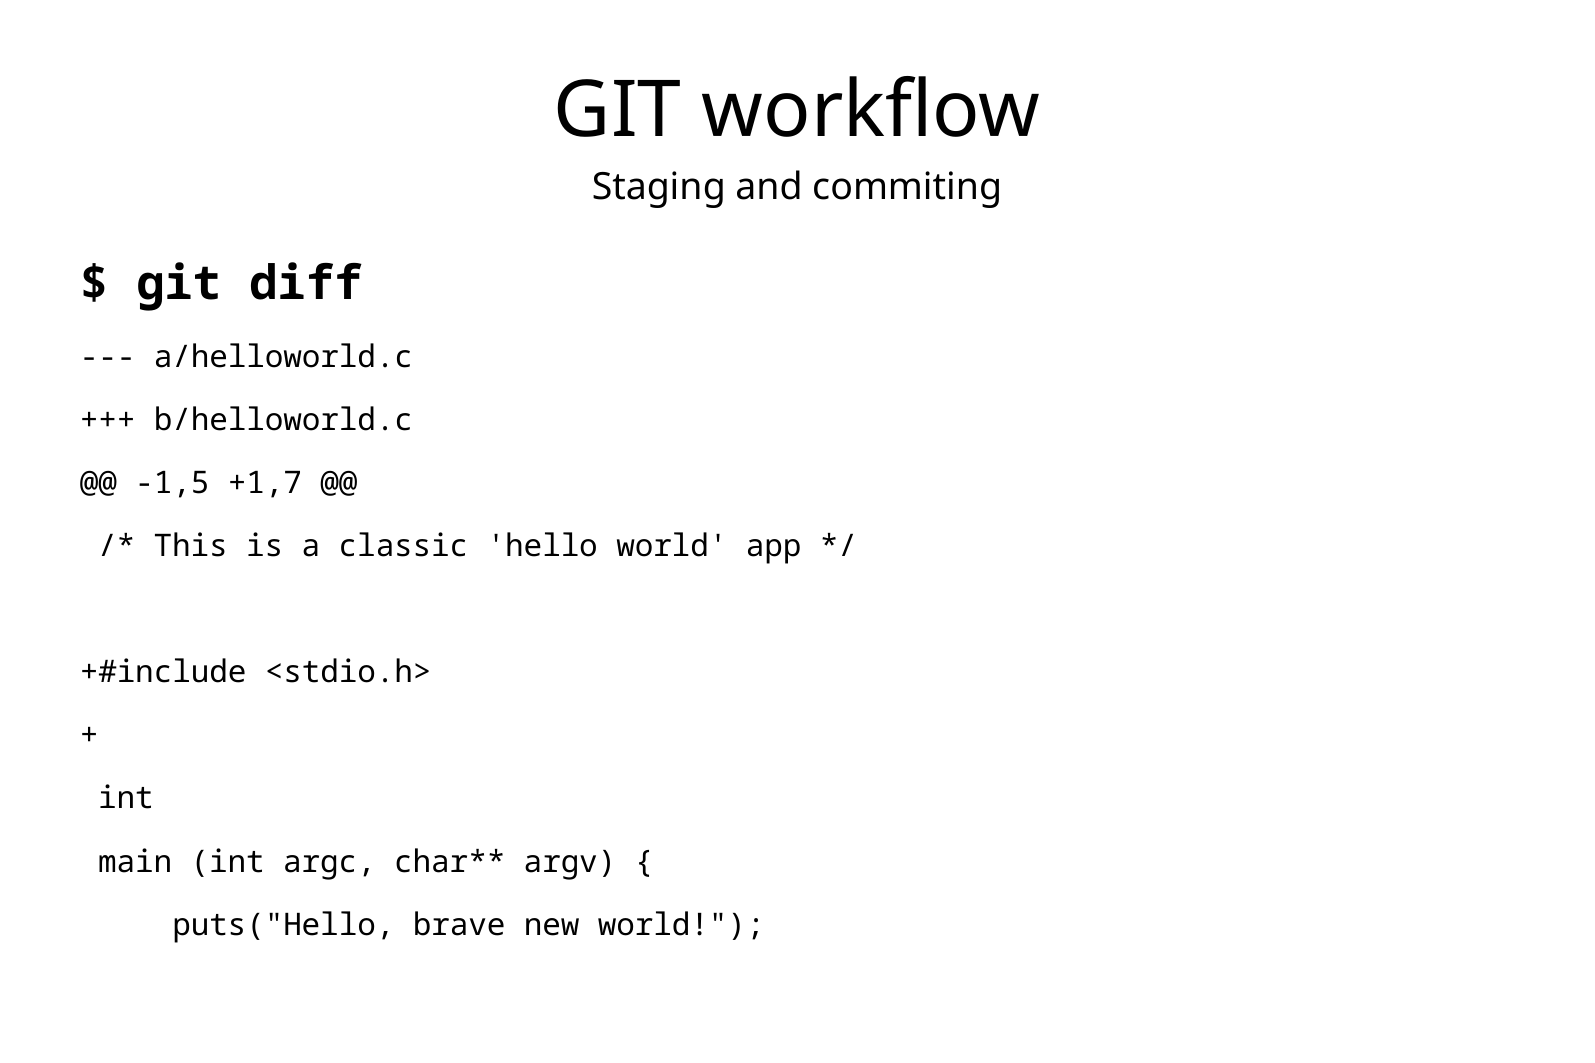

# GIT workflow Staging and commiting
$ git diff
--- a/helloworld.c
+++ b/helloworld.c
@@ -1,5 +1,7 @@
 /* This is a classic 'hello world' app */
+#include <stdio.h>
+
 int
 main (int argc, char** argv) {
 puts("Hello, brave new world!");